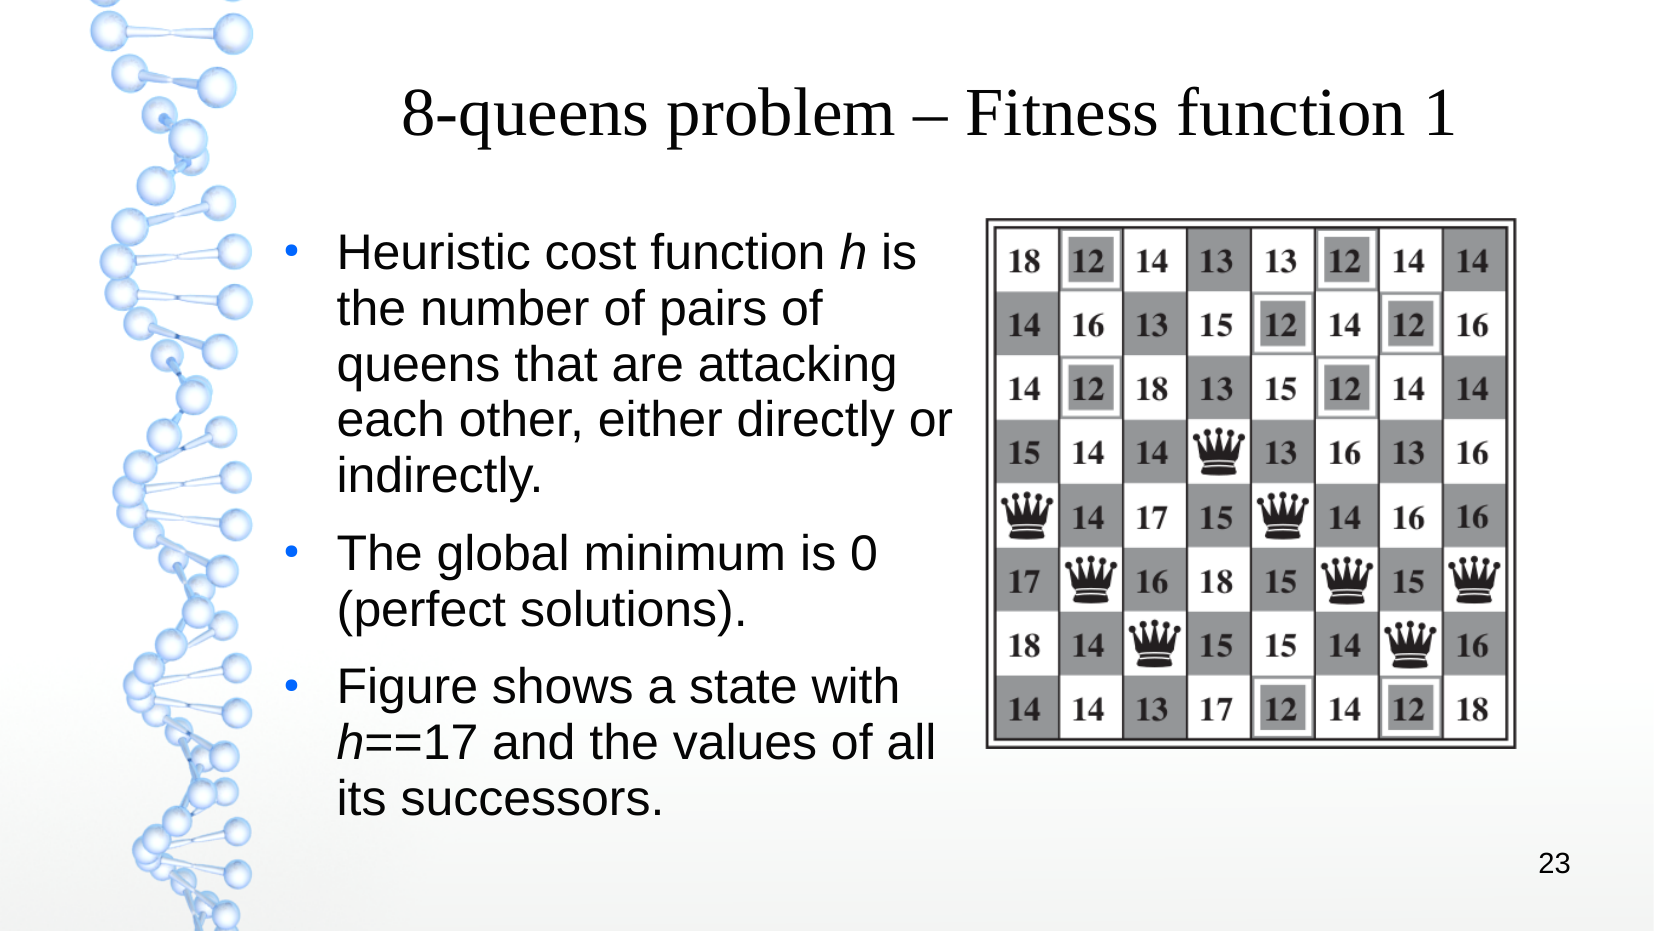

# 8-queens problem – Fitness function 1
Heuristic cost function h is the number of pairs of queens that are attacking each other, either directly or indirectly.
The global minimum is 0 (perfect solutions).
Figure shows a state with h==17 and the values of all its successors.
23